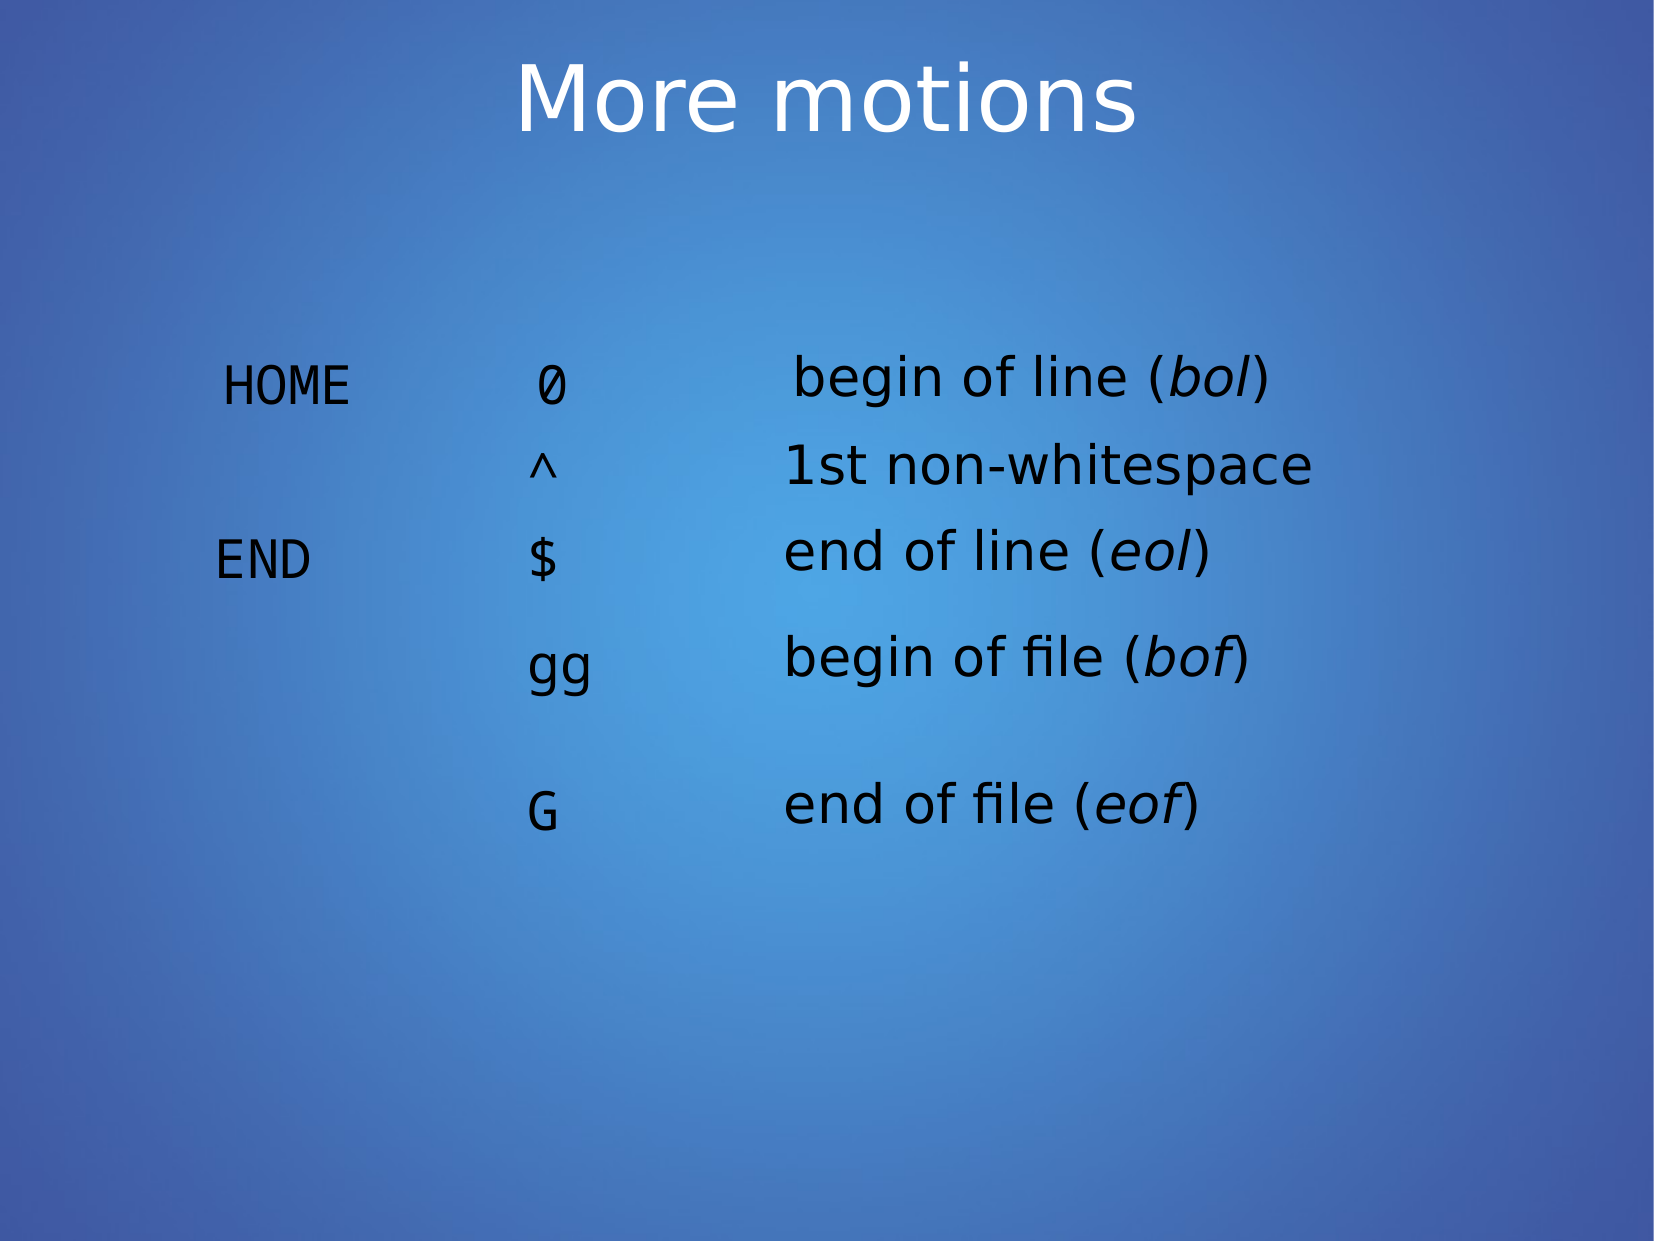

# More motions
| HOME | 0 | begin of line (bol) |
| --- | --- | --- |
| | ^ | 1st non-whitespace |
| END | $ | end of line (eol) |
| | gg | begin of file (bof) |
| | G | end of file (eof) |